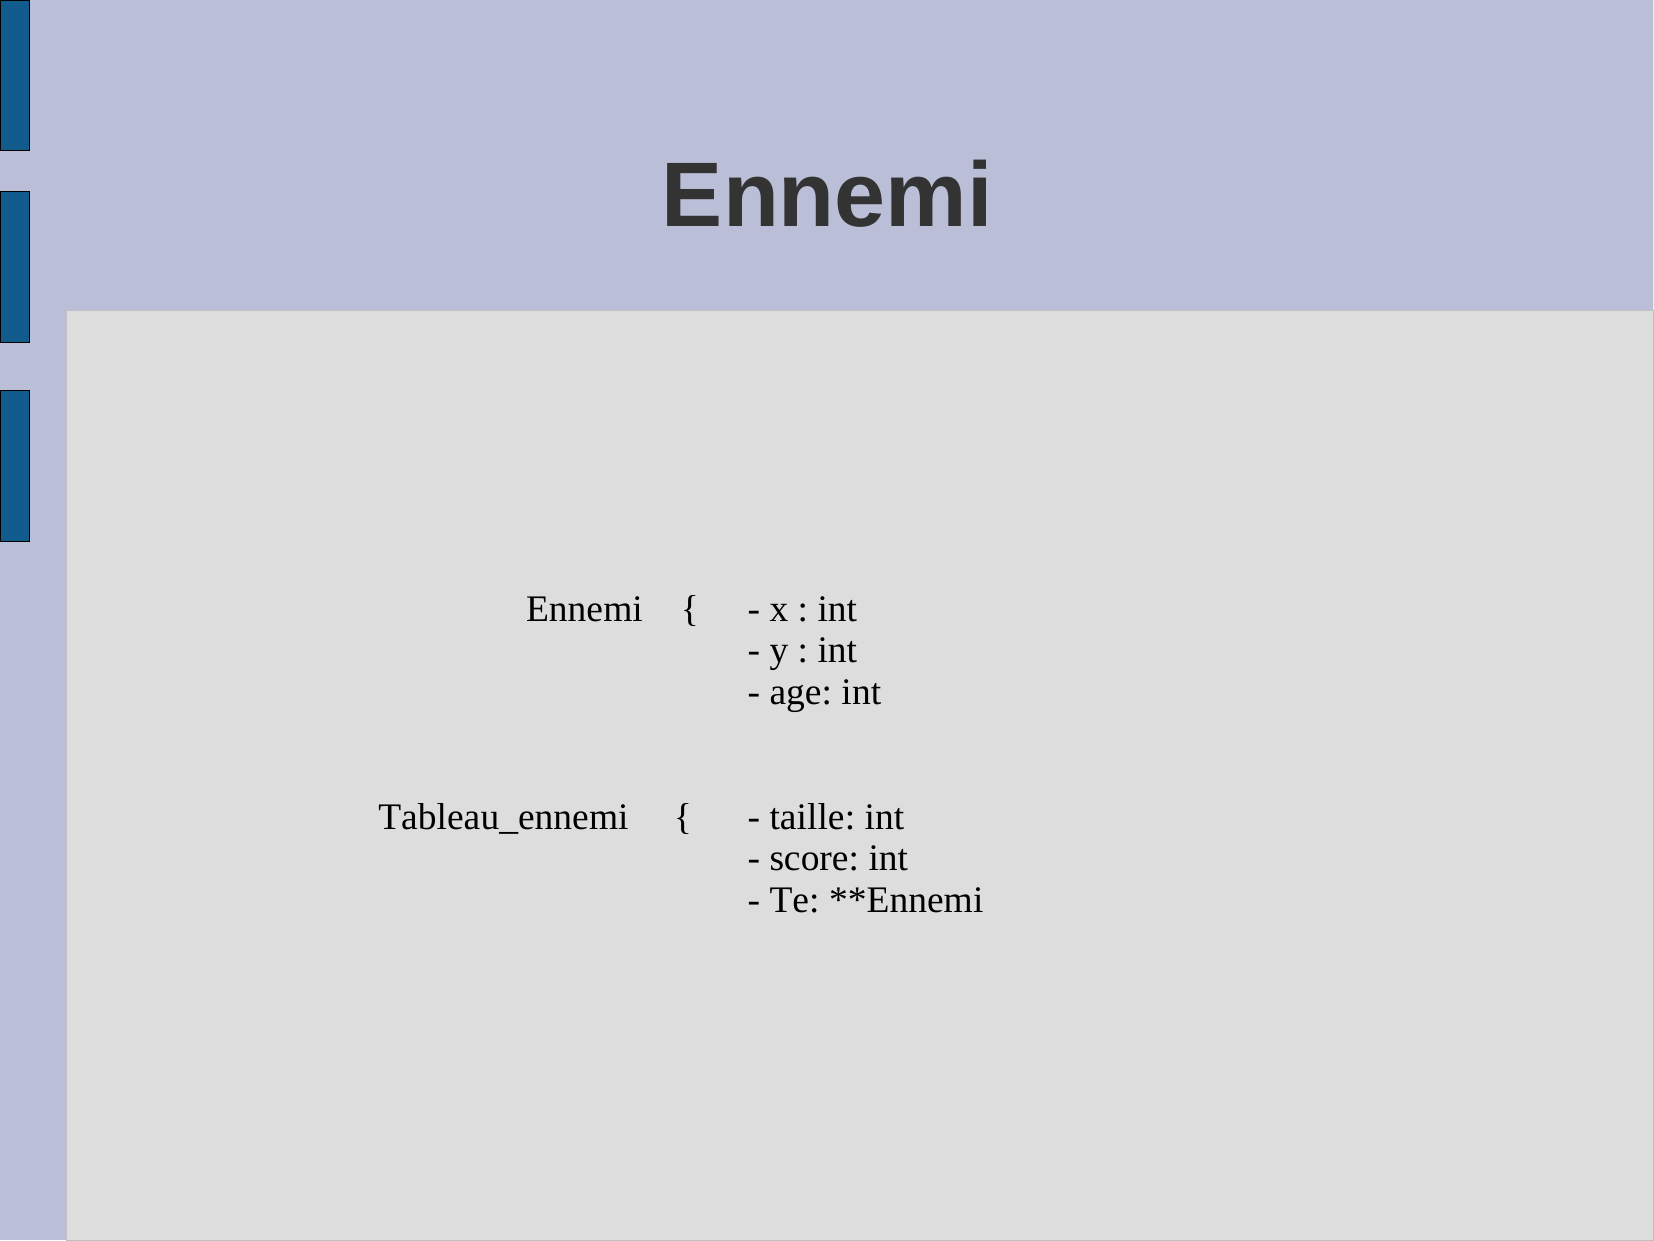

# Ennemi
					Ennemi {	- x : int
								- y : int
								- age: int
			Tableau_ennemi 	{	- taille: int
								- score: int
								- Te: **Ennemi